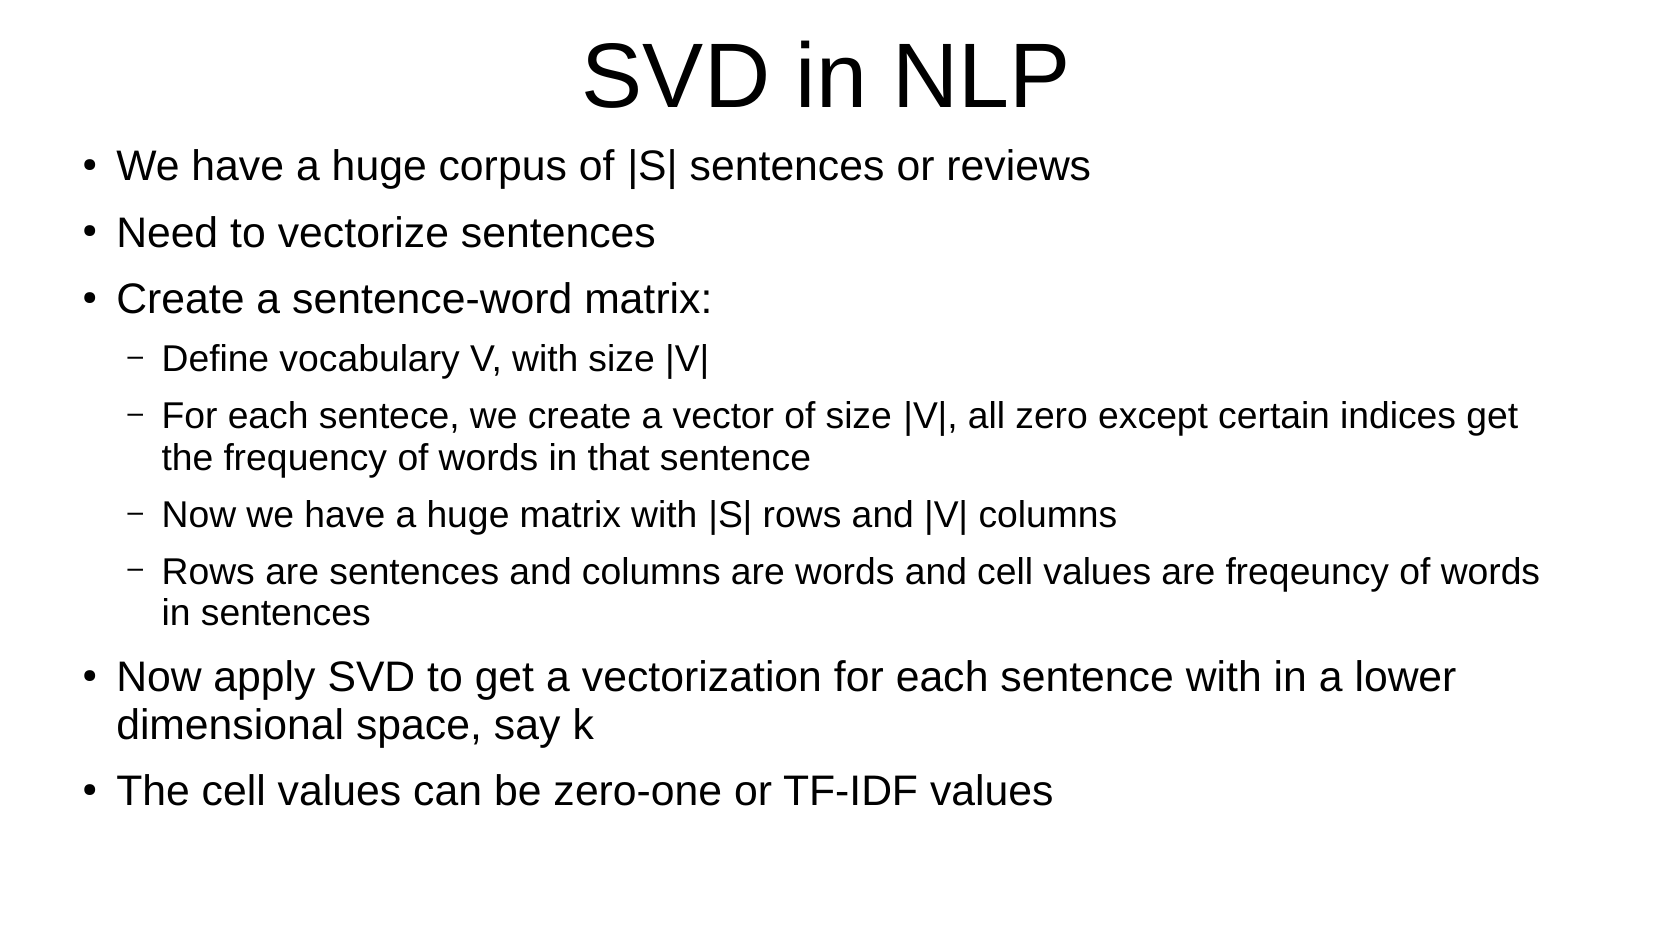

# SVD in NLP
We have a huge corpus of |S| sentences or reviews
Need to vectorize sentences
Create a sentence-word matrix:
Define vocabulary V, with size |V|
For each sentece, we create a vector of size |V|, all zero except certain indices get the frequency of words in that sentence
Now we have a huge matrix with |S| rows and |V| columns
Rows are sentences and columns are words and cell values are freqeuncy of words in sentences
Now apply SVD to get a vectorization for each sentence with in a lower dimensional space, say k
The cell values can be zero-one or TF-IDF values